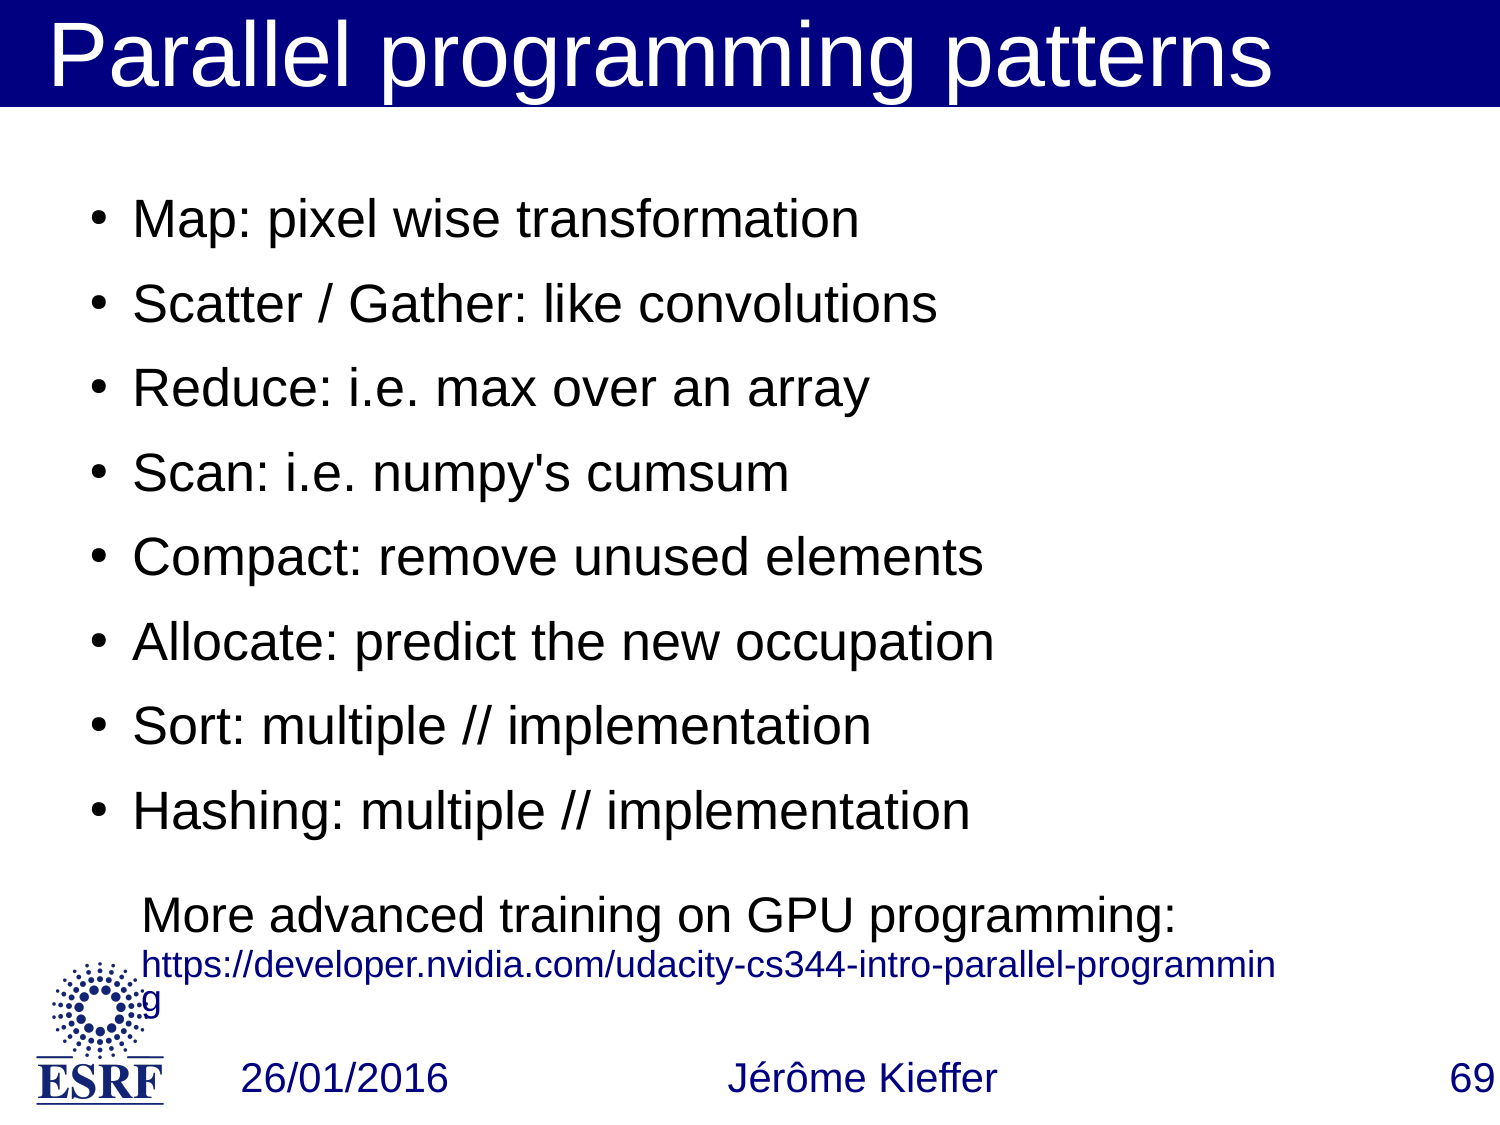

# Parallel programming patterns
Map: pixel wise transformation
Scatter / Gather: like convolutions
Reduce: i.e. max over an array
Scan: i.e. numpy's cumsum
Compact: remove unused elements
Allocate: predict the new occupation
Sort: multiple // implementation
Hashing: multiple // implementation
More advanced training on GPU programming:
https://developer.nvidia.com/udacity-cs344-intro-parallel-programming
26/01/2016
Jérôme Kieffer
69